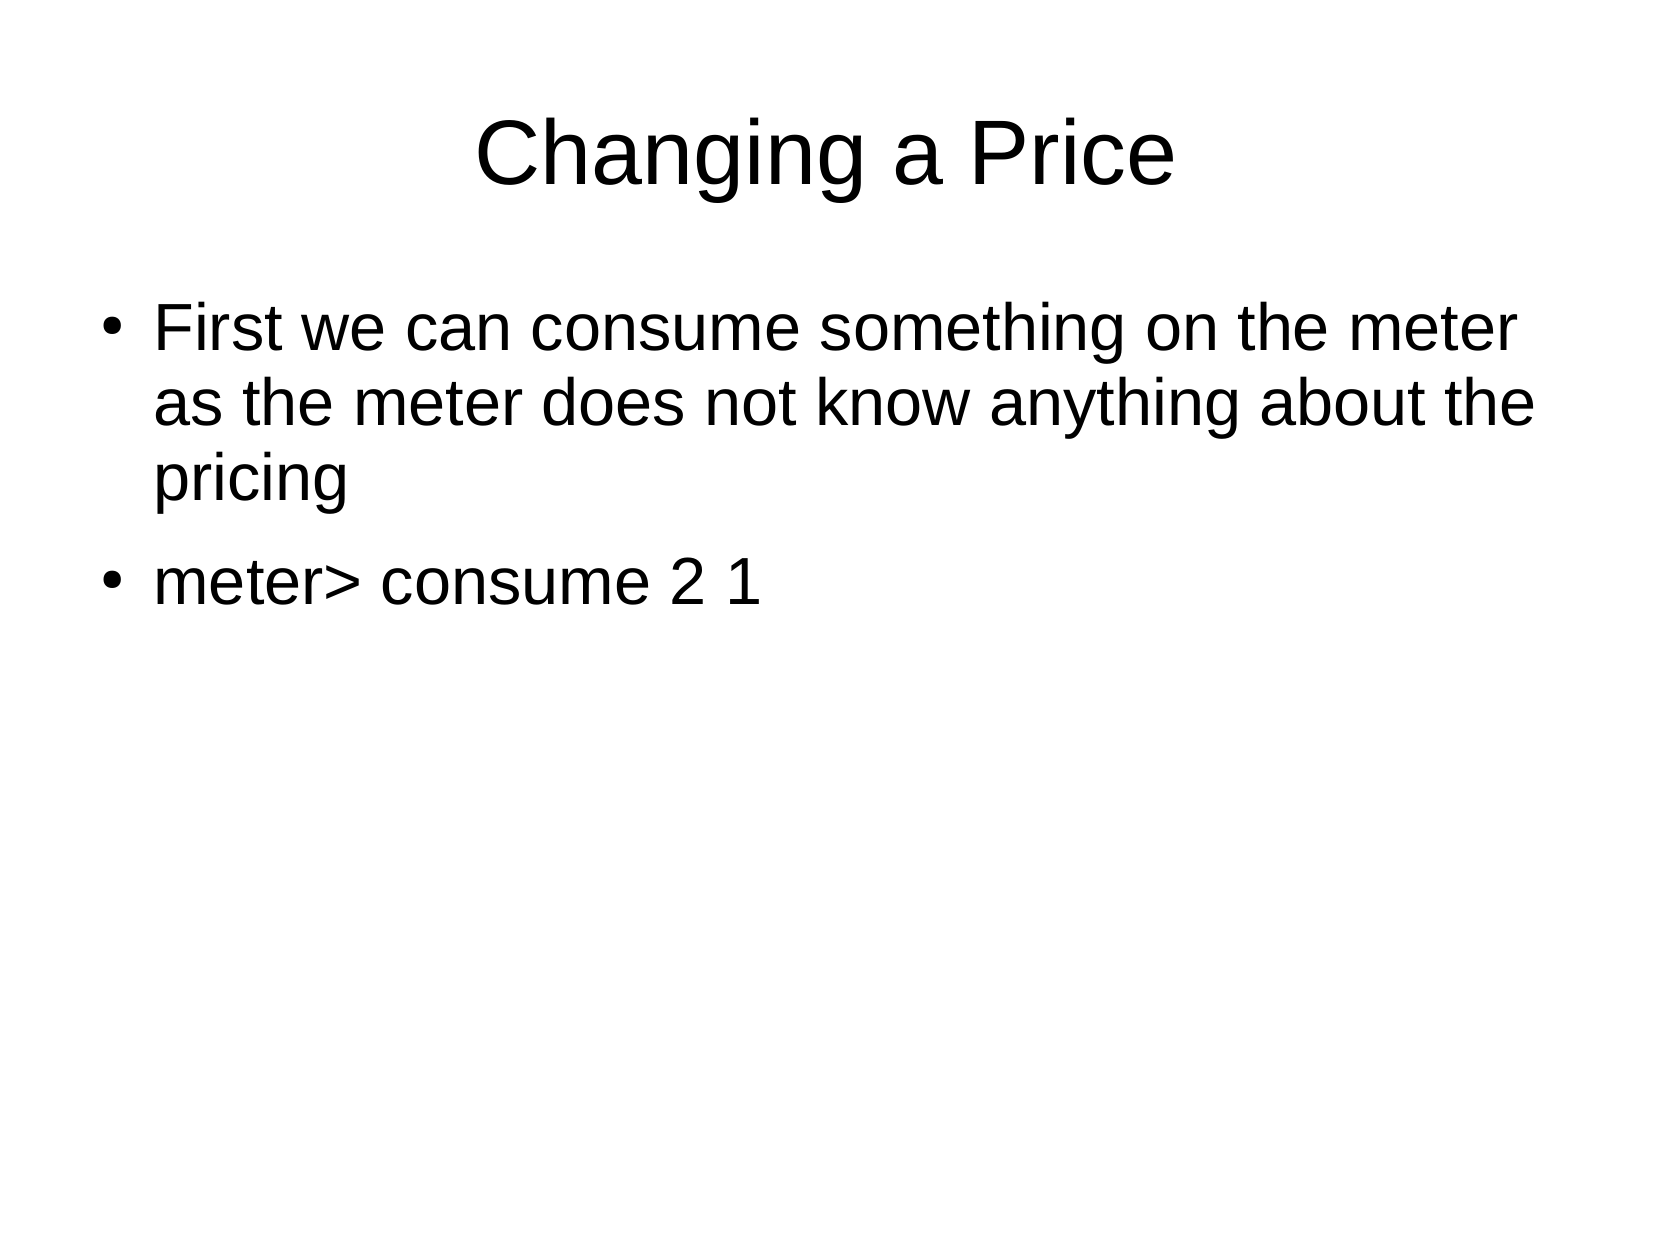

# Changing a Price
First we can consume something on the meter as the meter does not know anything about the pricing
meter> consume 2 1